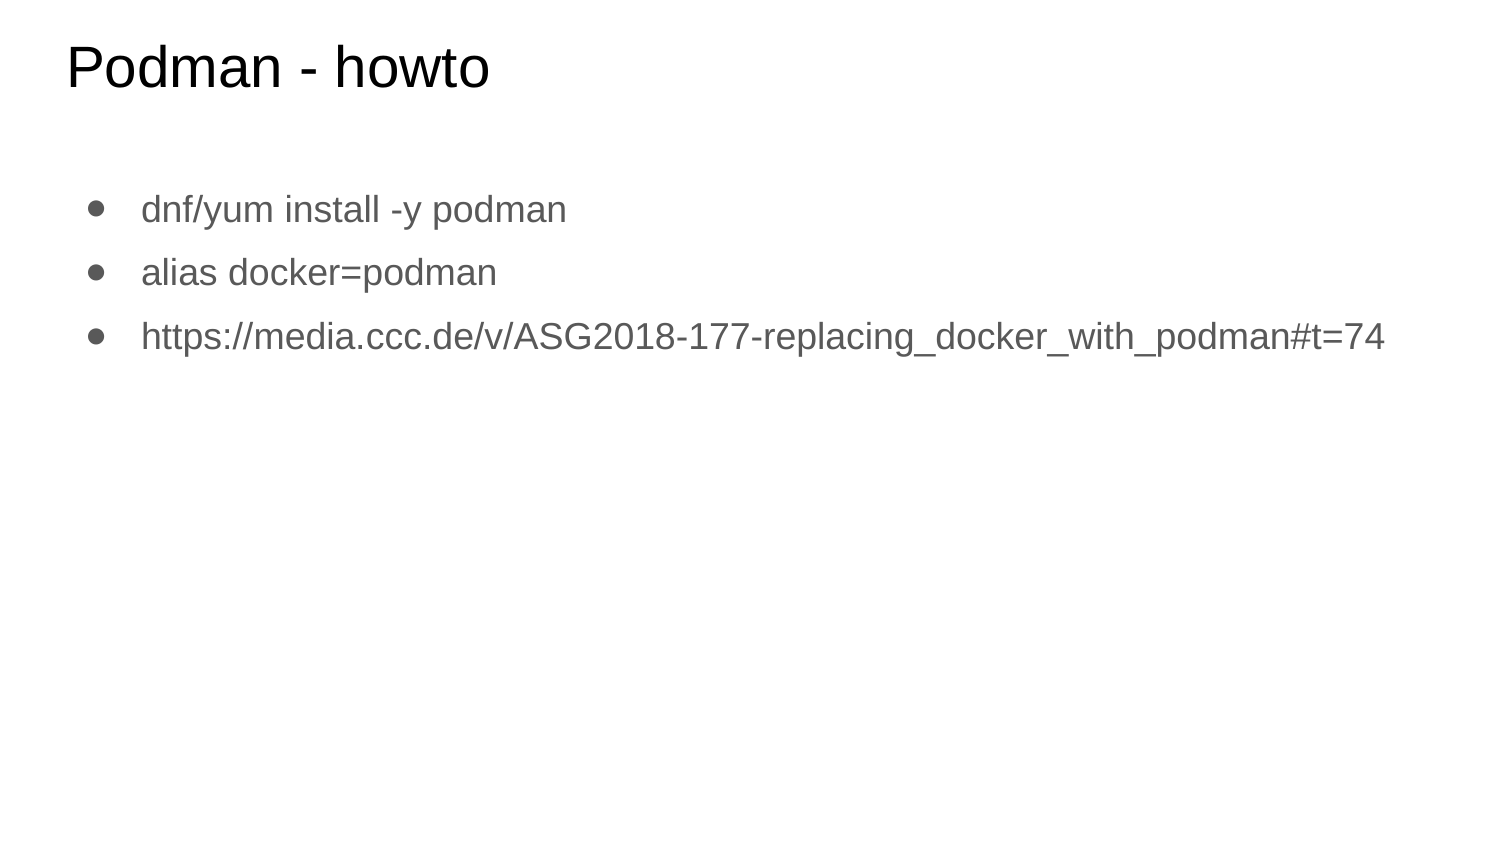

# Podman - howto
dnf/yum install -y podman
alias docker=podman
https://media.ccc.de/v/ASG2018-177-replacing_docker_with_podman#t=74